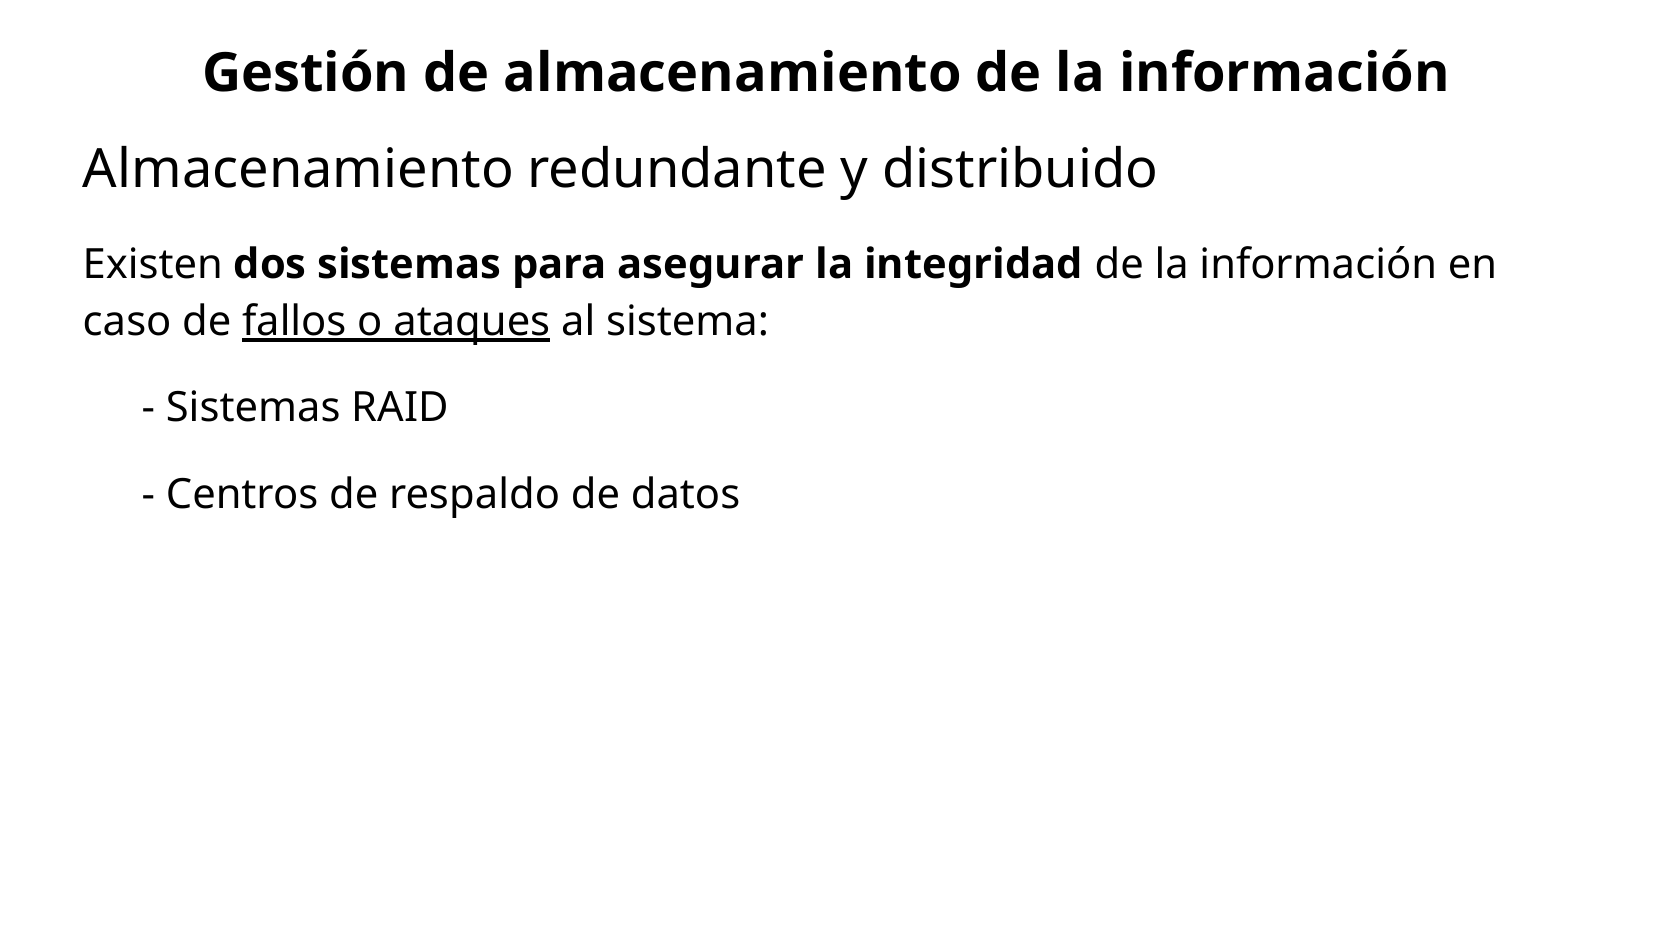

# Gestión de almacenamiento de la información
Almacenamiento redundante y distribuido
Existen dos sistemas para asegurar la integridad de la información en caso de fallos o ataques al sistema:
- Sistemas RAID
- Centros de respaldo de datos